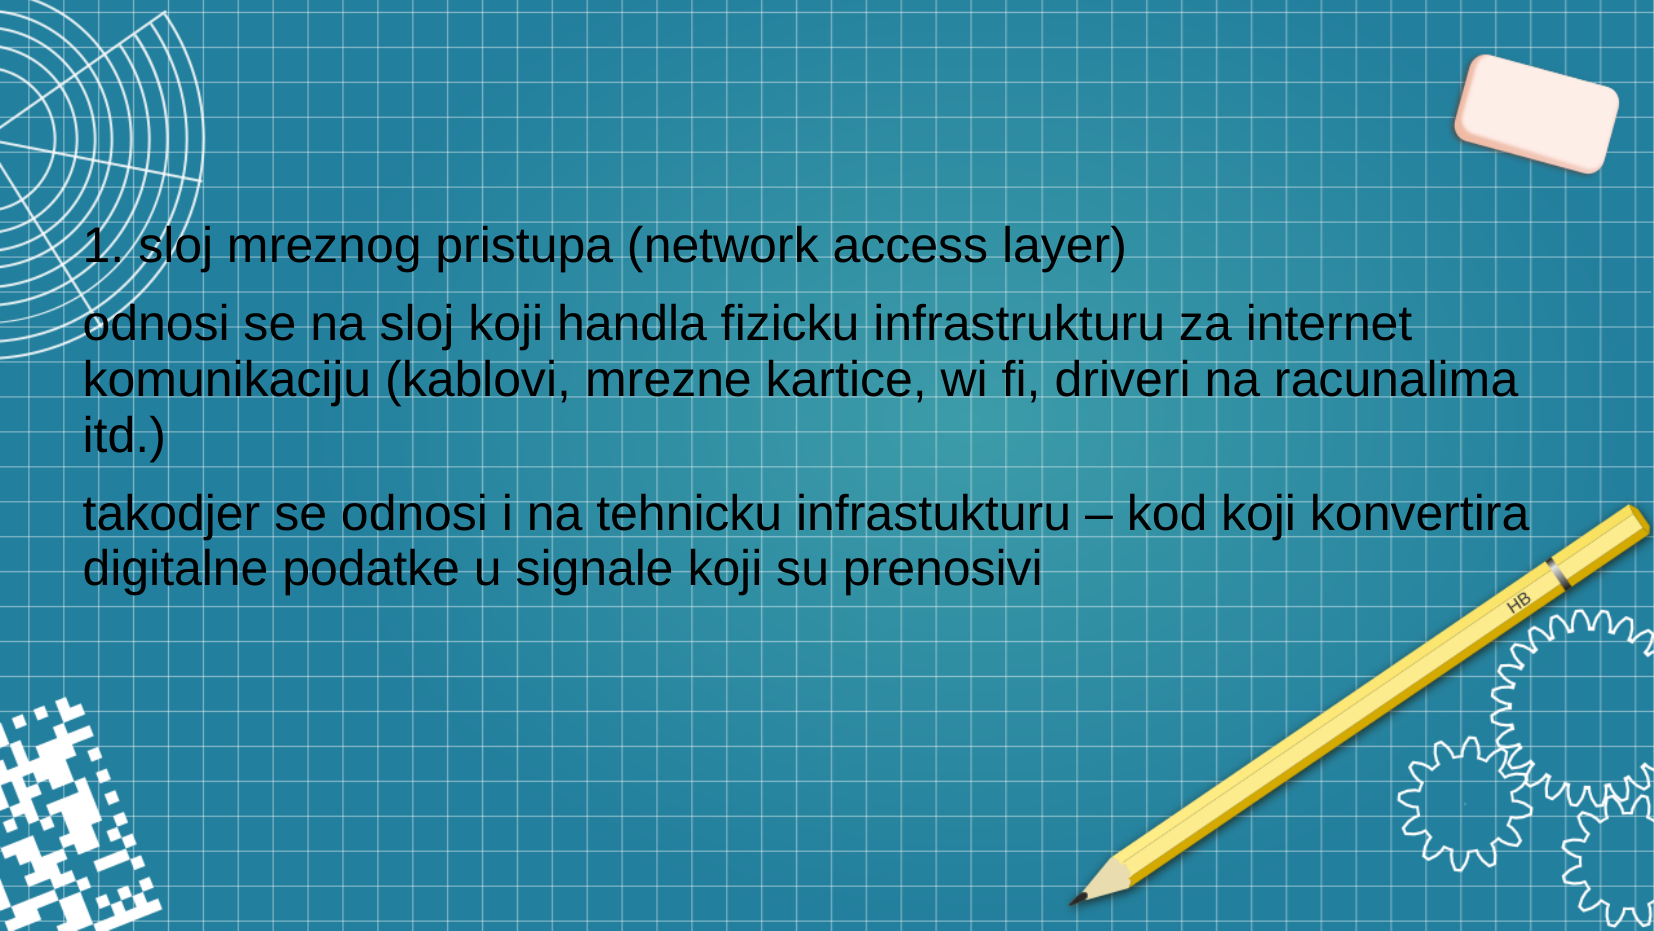

#
1. sloj mreznog pristupa (network access layer)
odnosi se na sloj koji handla fizicku infrastrukturu za internet komunikaciju (kablovi, mrezne kartice, wi fi, driveri na racunalima itd.)
takodjer se odnosi i na tehnicku infrastukturu – kod koji konvertira digitalne podatke u signale koji su prenosivi